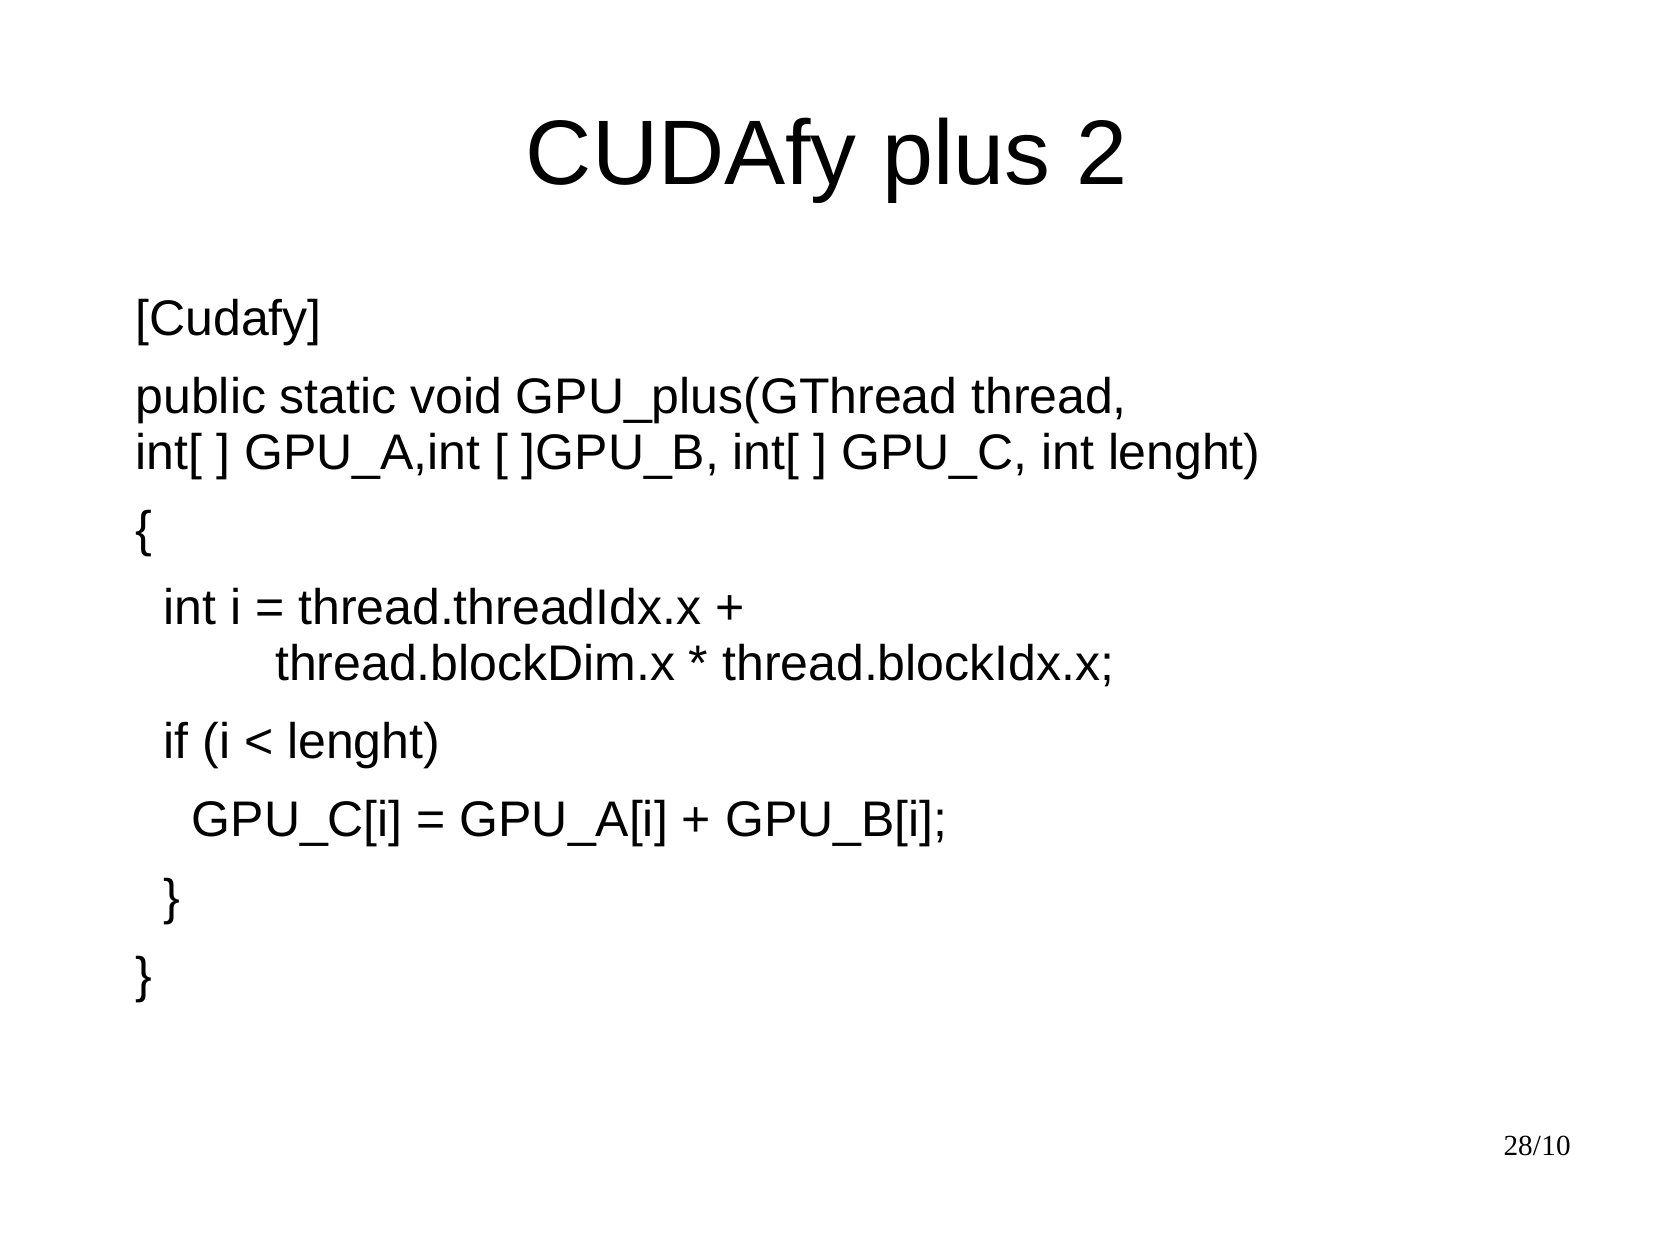

# CUDAfy plus 2
[Cudafy]
public static void GPU_plus(GThread thread,
int[ ] GPU_A,int [ ]GPU_B, int[ ] GPU_C, int lenght)
{
 int i = thread.threadIdx.x +
 thread.blockDim.x * thread.blockIdx.x;
 if (i < lenght)
 GPU_C[i] = GPU_A[i] + GPU_B[i];
 }
}
10